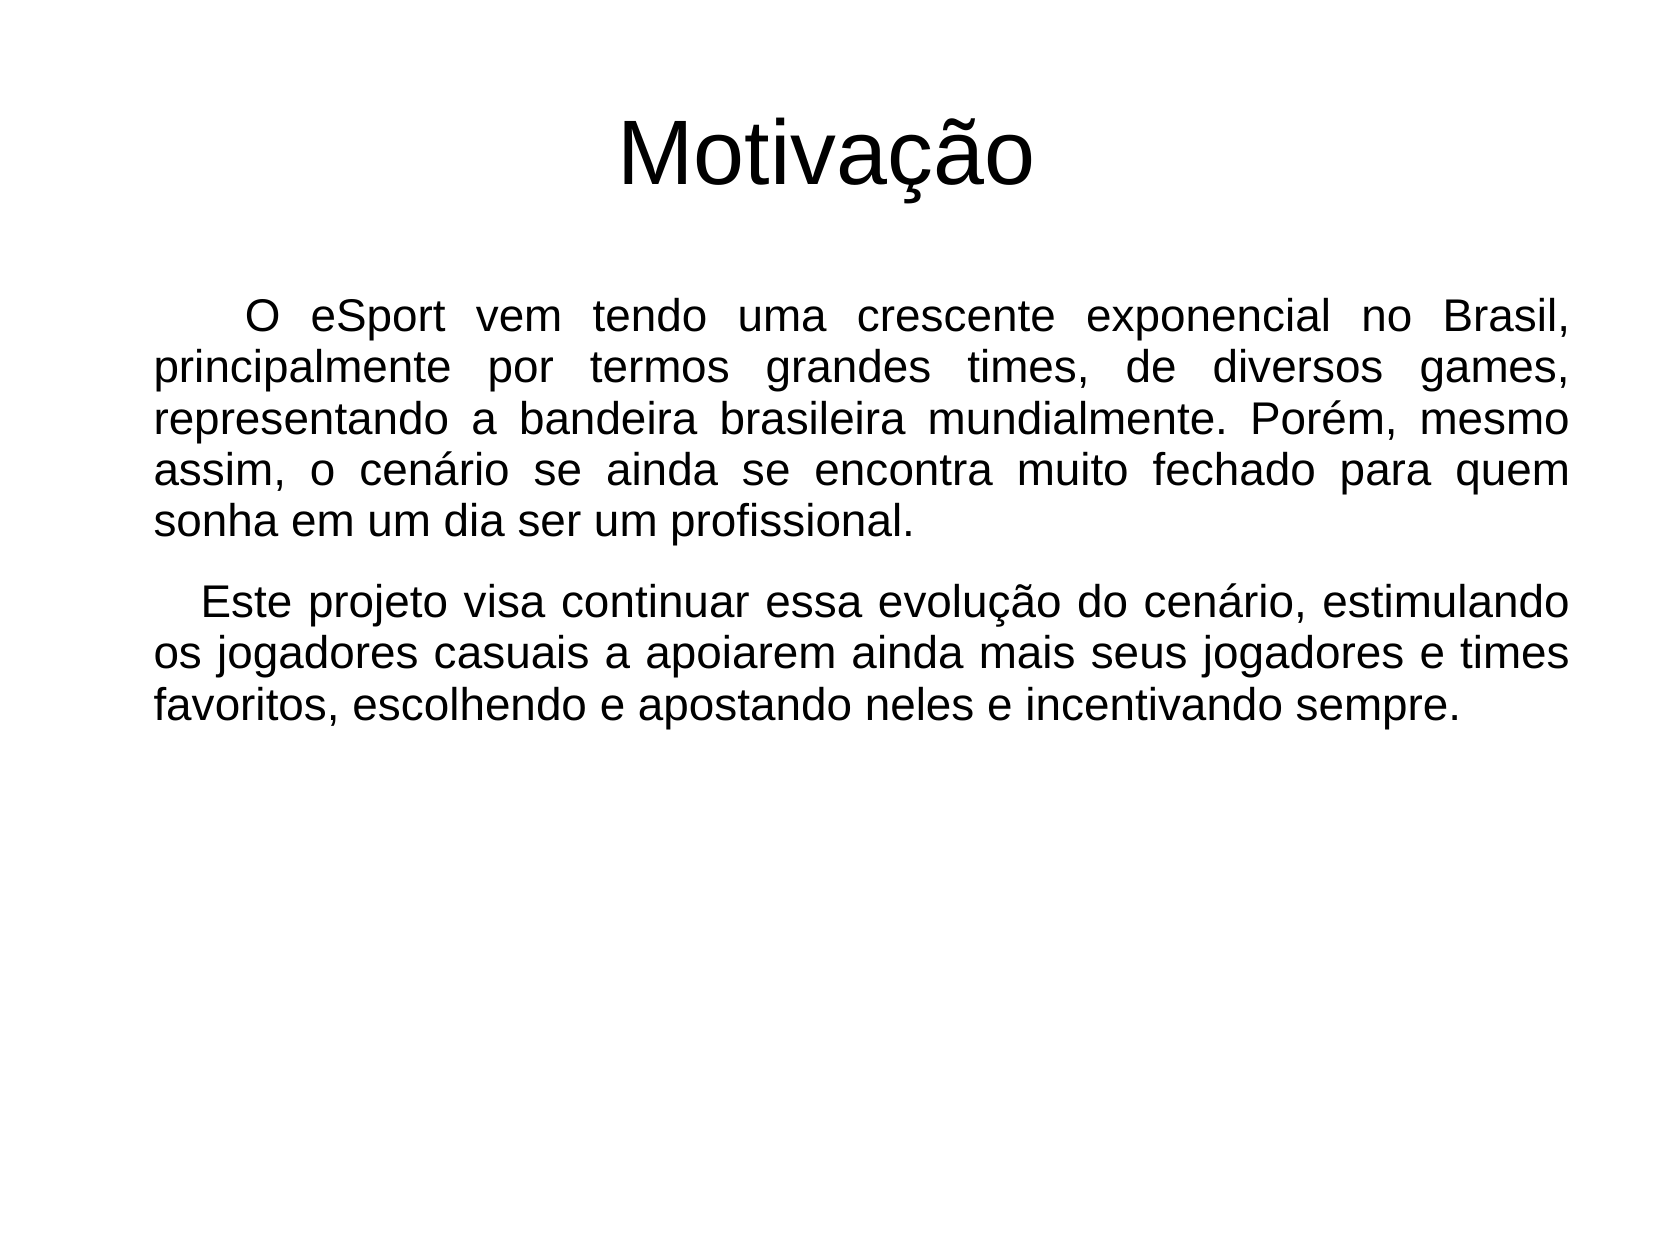

# Motivação
 O eSport vem tendo uma crescente exponencial no Brasil, principalmente por termos grandes times, de diversos games, representando a bandeira brasileira mundialmente. Porém, mesmo assim, o cenário se ainda se encontra muito fechado para quem sonha em um dia ser um profissional.
 Este projeto visa continuar essa evolução do cenário, estimulando os jogadores casuais a apoiarem ainda mais seus jogadores e times favoritos, escolhendo e apostando neles e incentivando sempre.